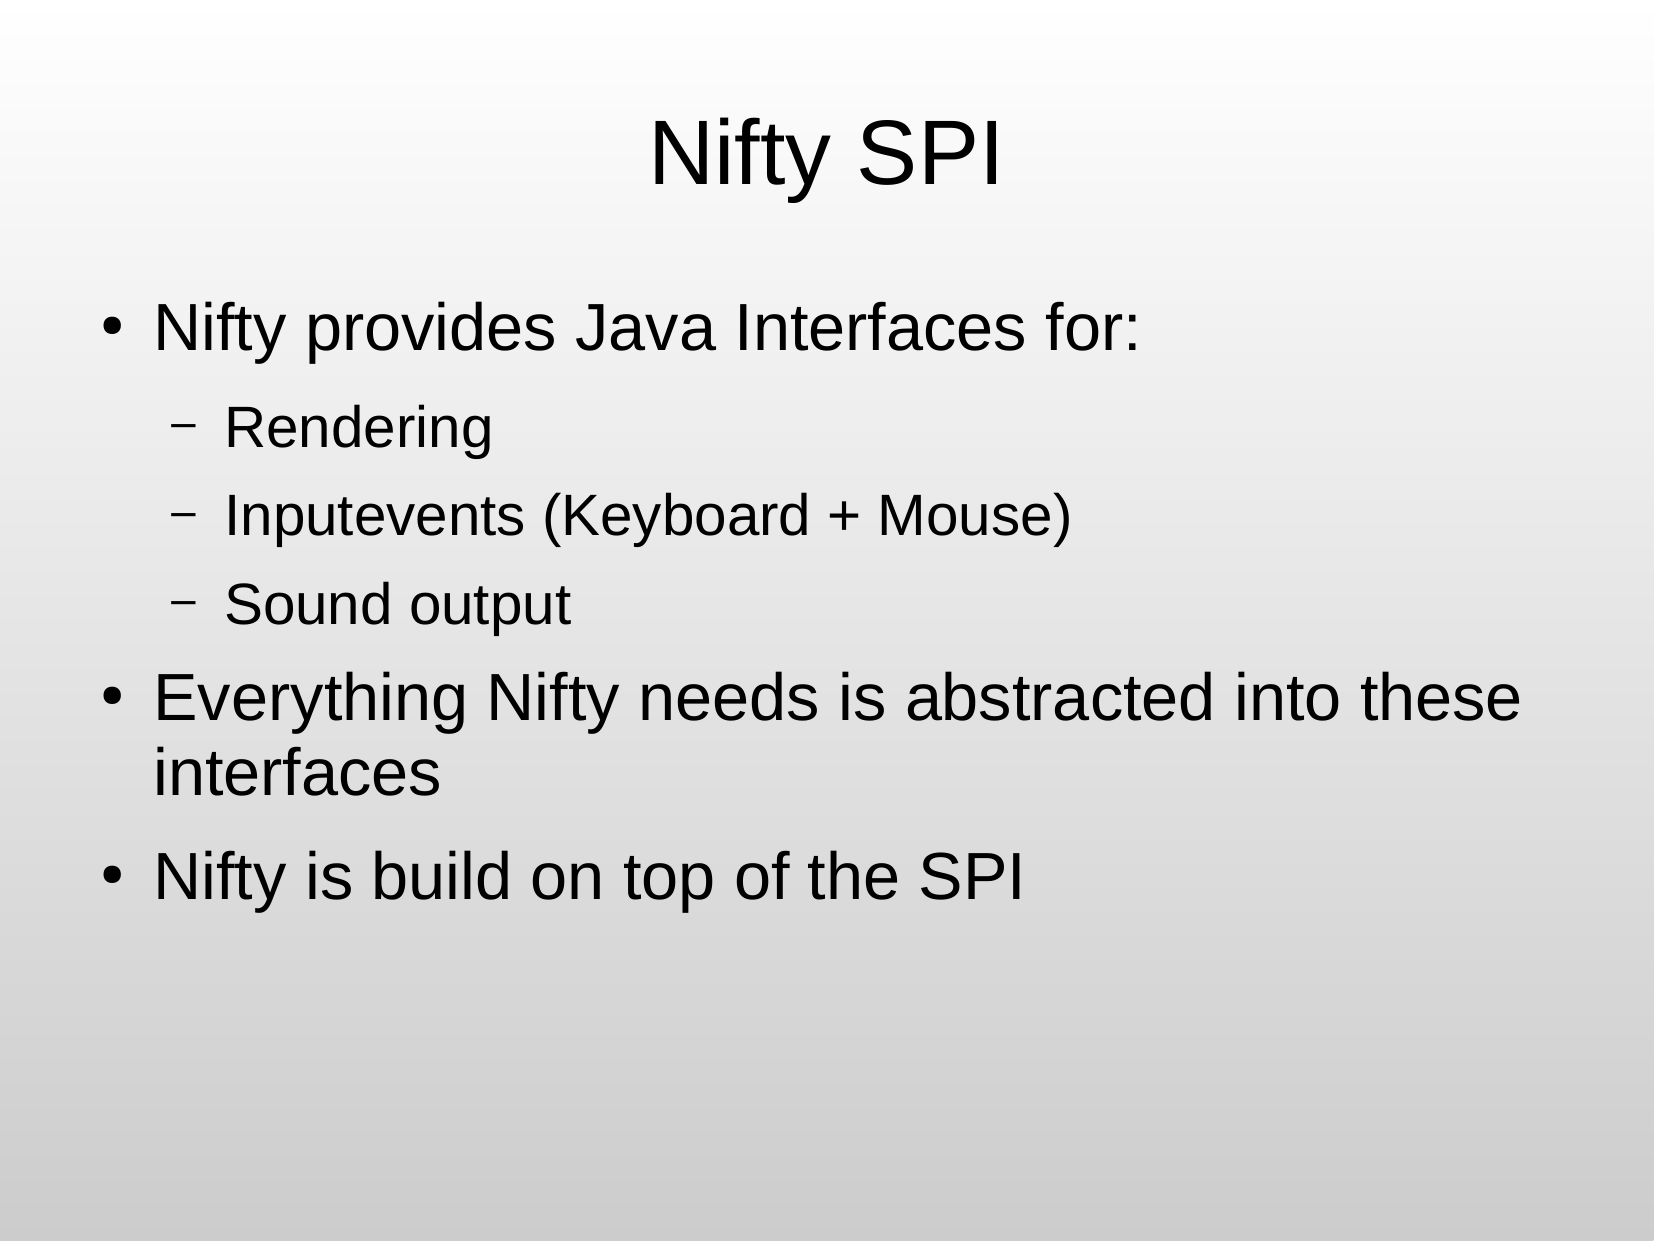

# Nifty SPI
Nifty provides Java Interfaces for:
Rendering
Inputevents (Keyboard + Mouse)
Sound output
Everything Nifty needs is abstracted into these interfaces
Nifty is build on top of the SPI